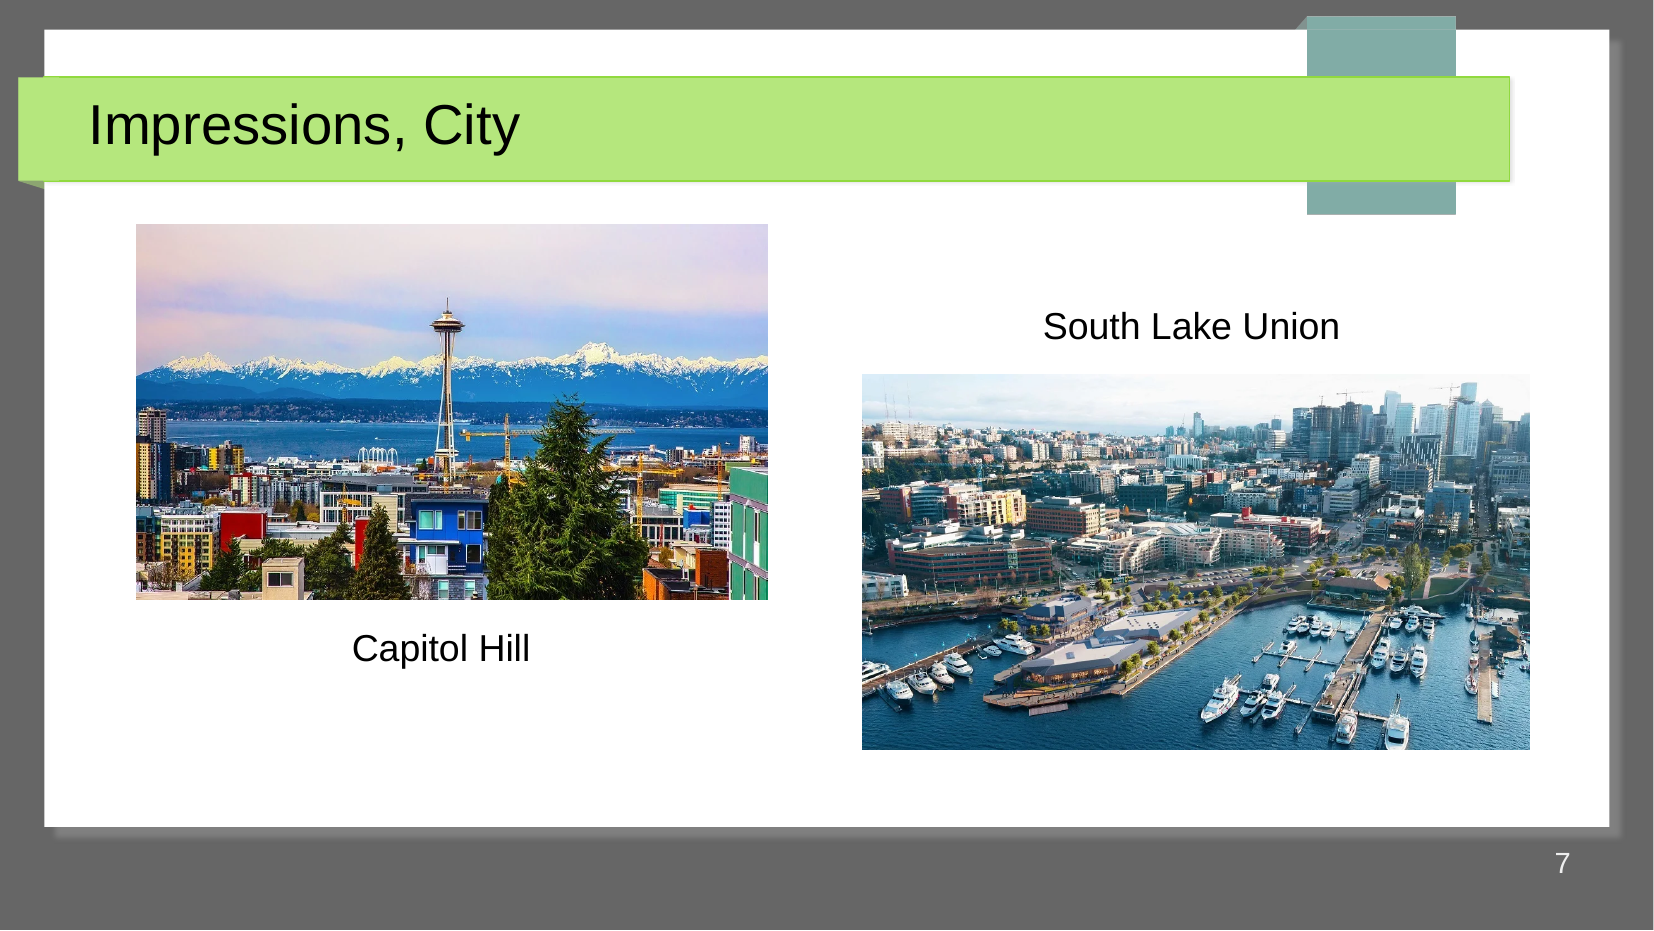

# Impressions, City
South Lake Union
Capitol Hill
7